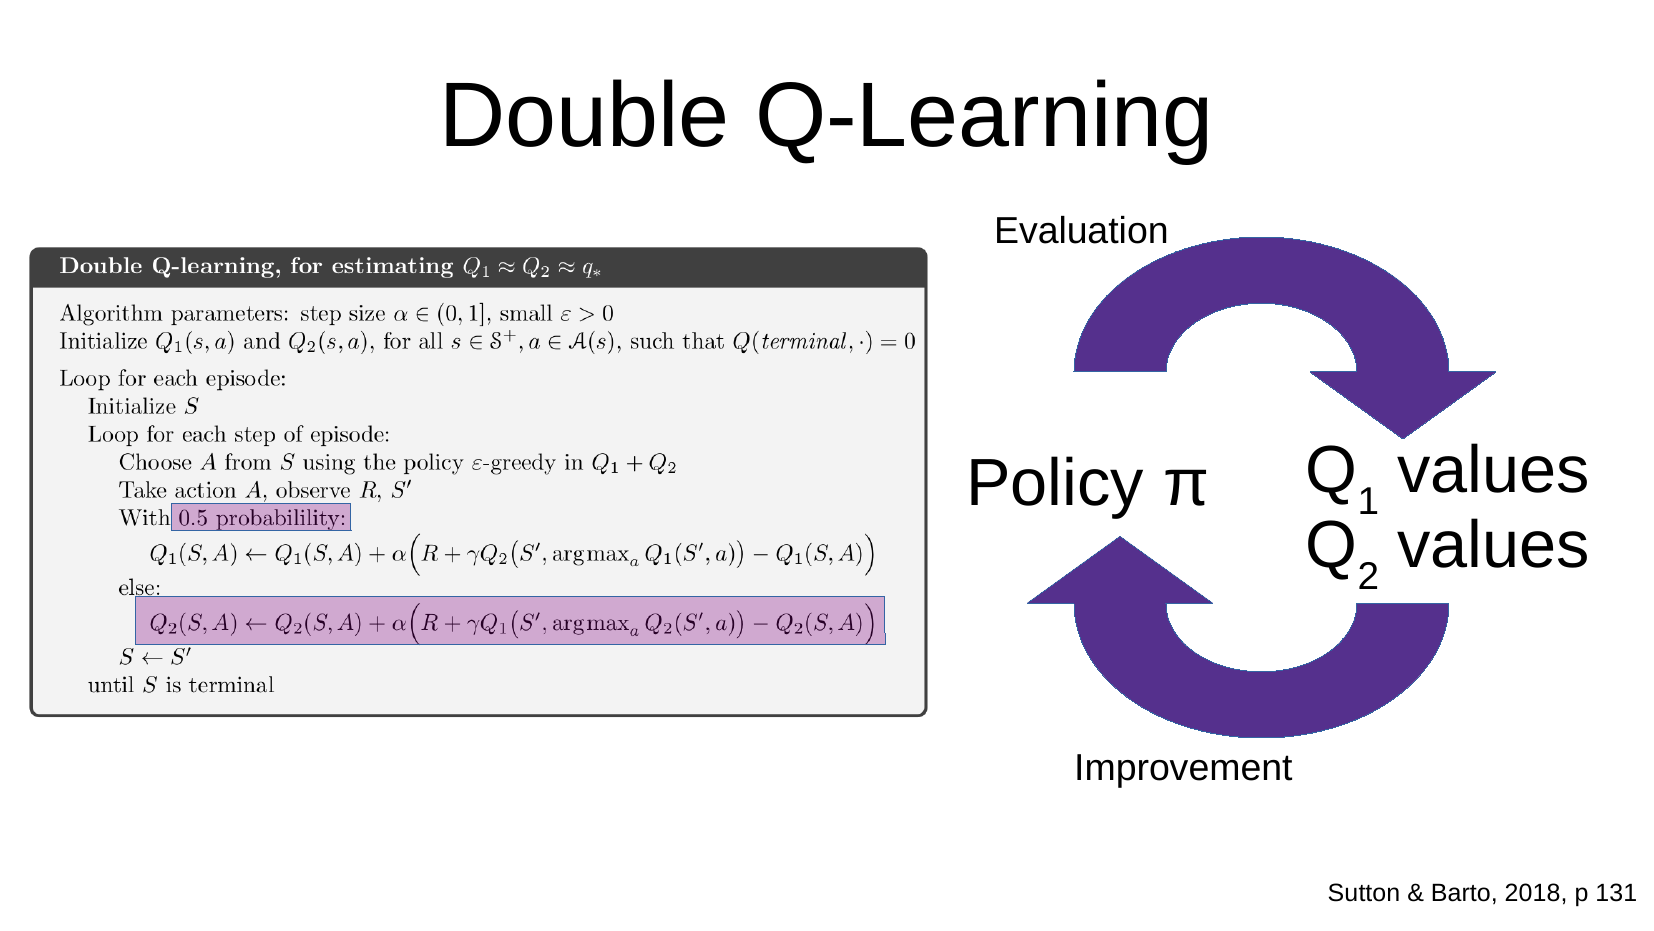

Double Q-Learning
Evaluation
# Q1 values
Policy π
Q2 values
Improvement
Sutton & Barto, 2018, p 131